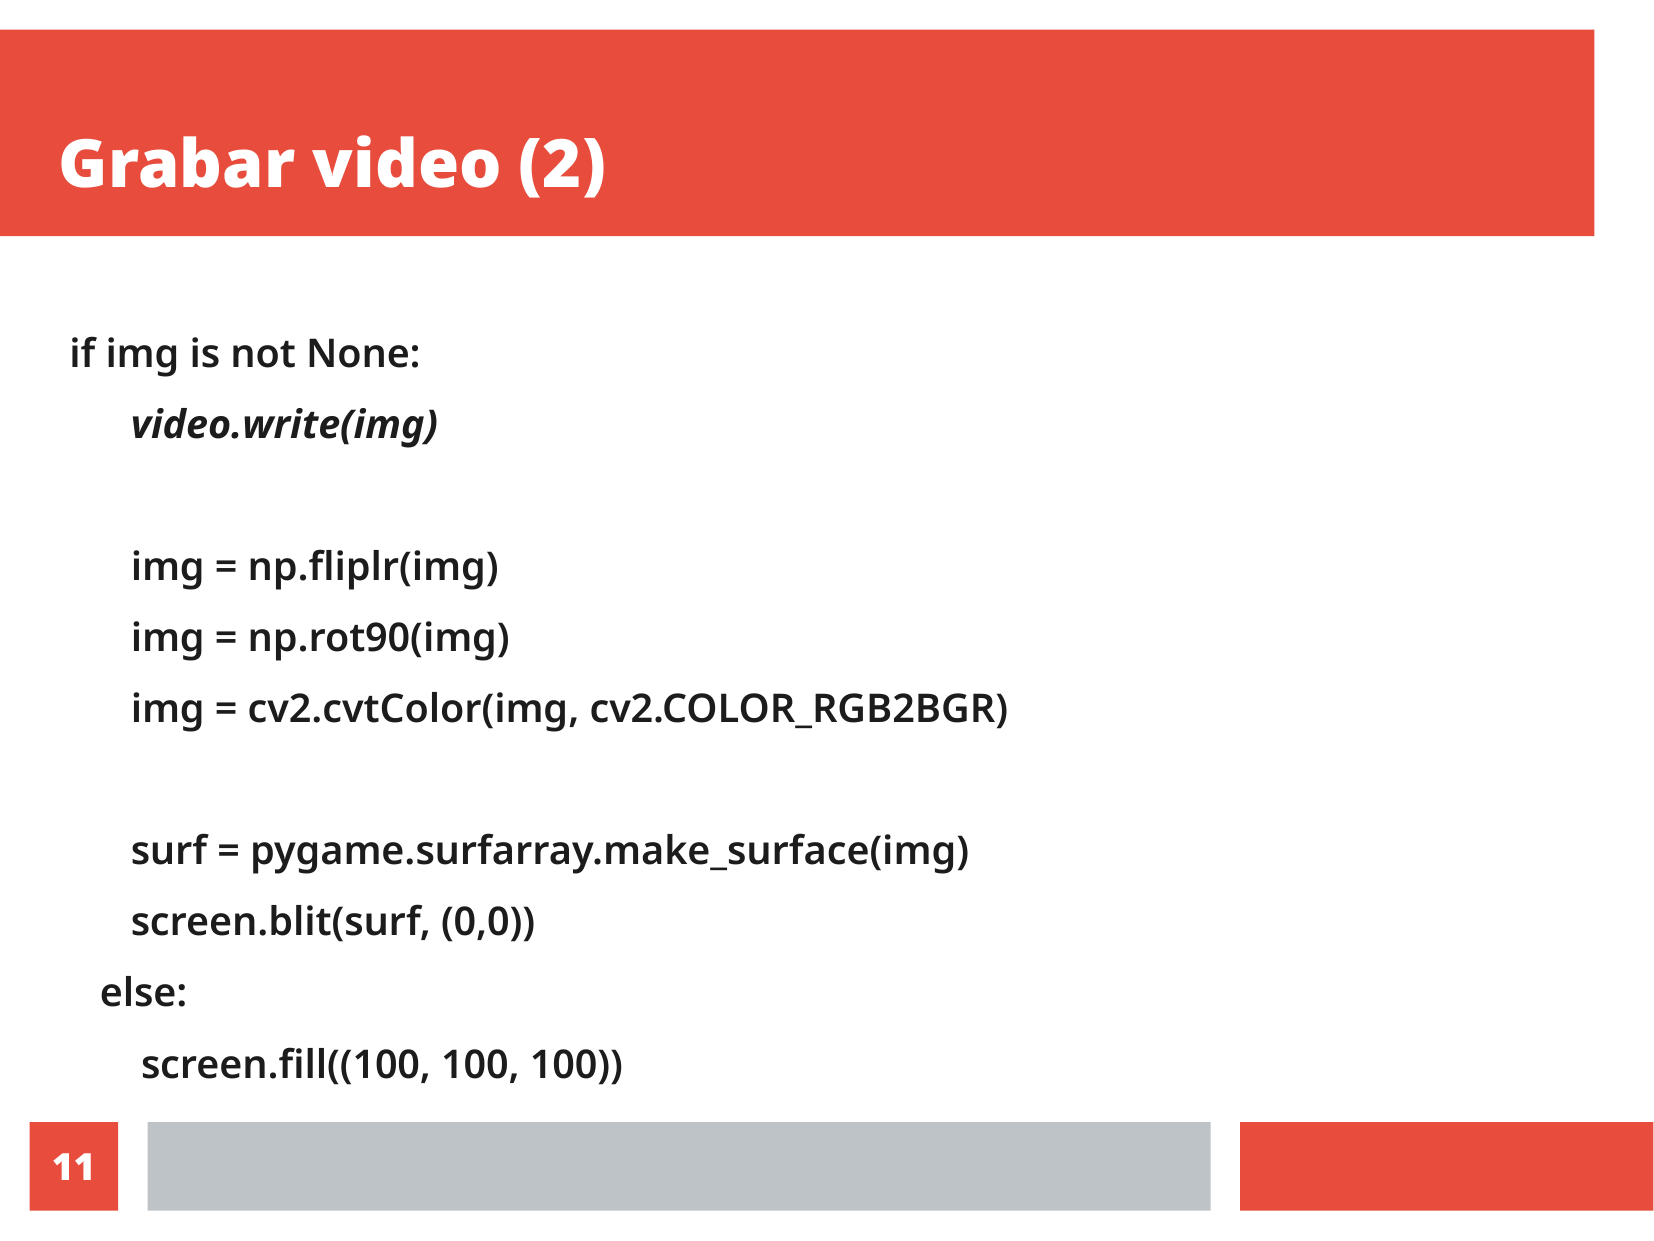

# Grabar video (2)
 if img is not None:
 video.write(img)
 img = np.fliplr(img)
 img = np.rot90(img)
 img = cv2.cvtColor(img, cv2.COLOR_RGB2BGR)
 surf = pygame.surfarray.make_surface(img)
 screen.blit(surf, (0,0))
 else:
 screen.fill((100, 100, 100))
11